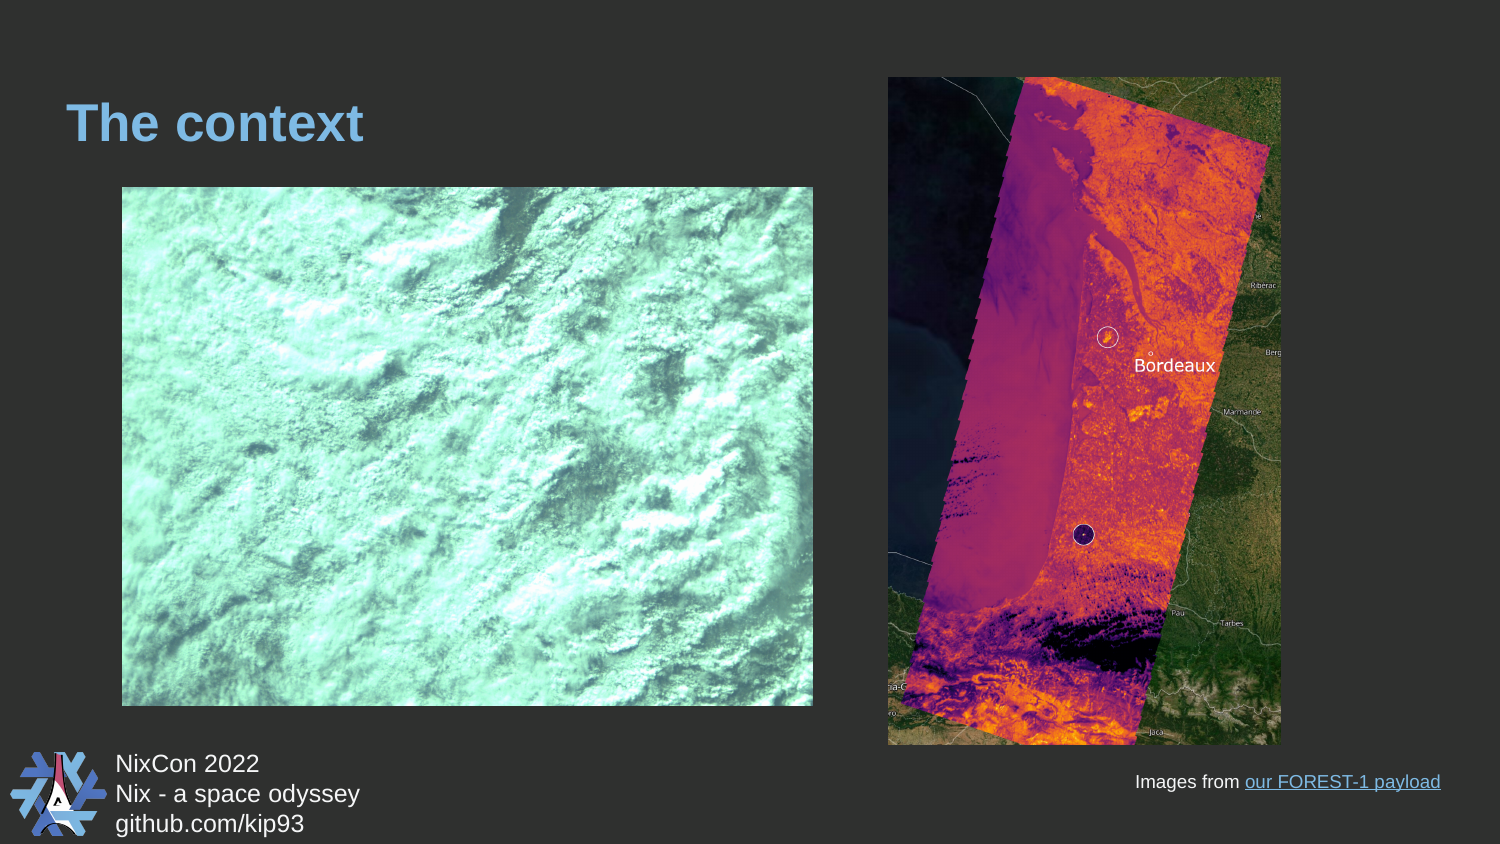

# The context
Images from our FOREST-1 payload